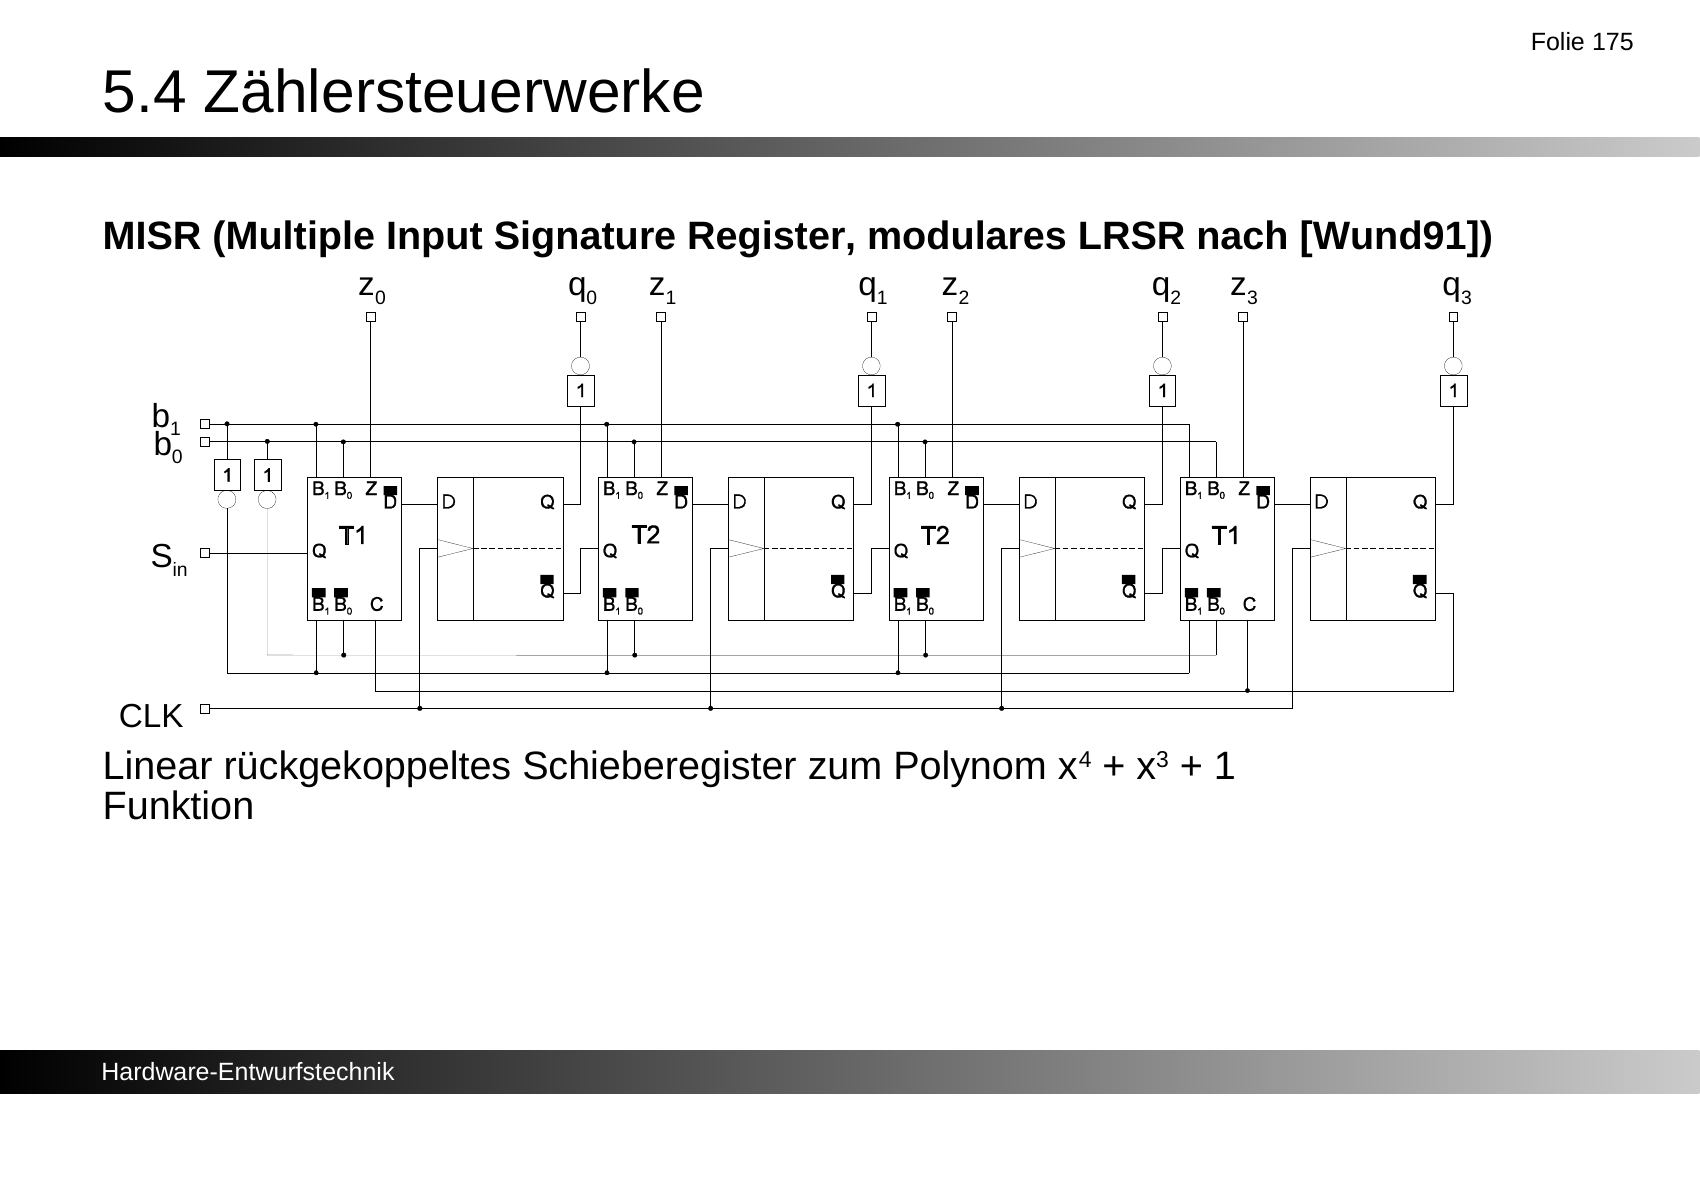

# 5.4 Zählersteuerwerke
MISR (Multiple Input Signature Register, modulares LRSR nach [Wund91])
Linear rückgekoppeltes Schieberegister zum Polynom x4 + x3 + 1
Funktion
z0
q0
z1
q1
z2
q2
z3
q3
b1
b0
Sin
CLK